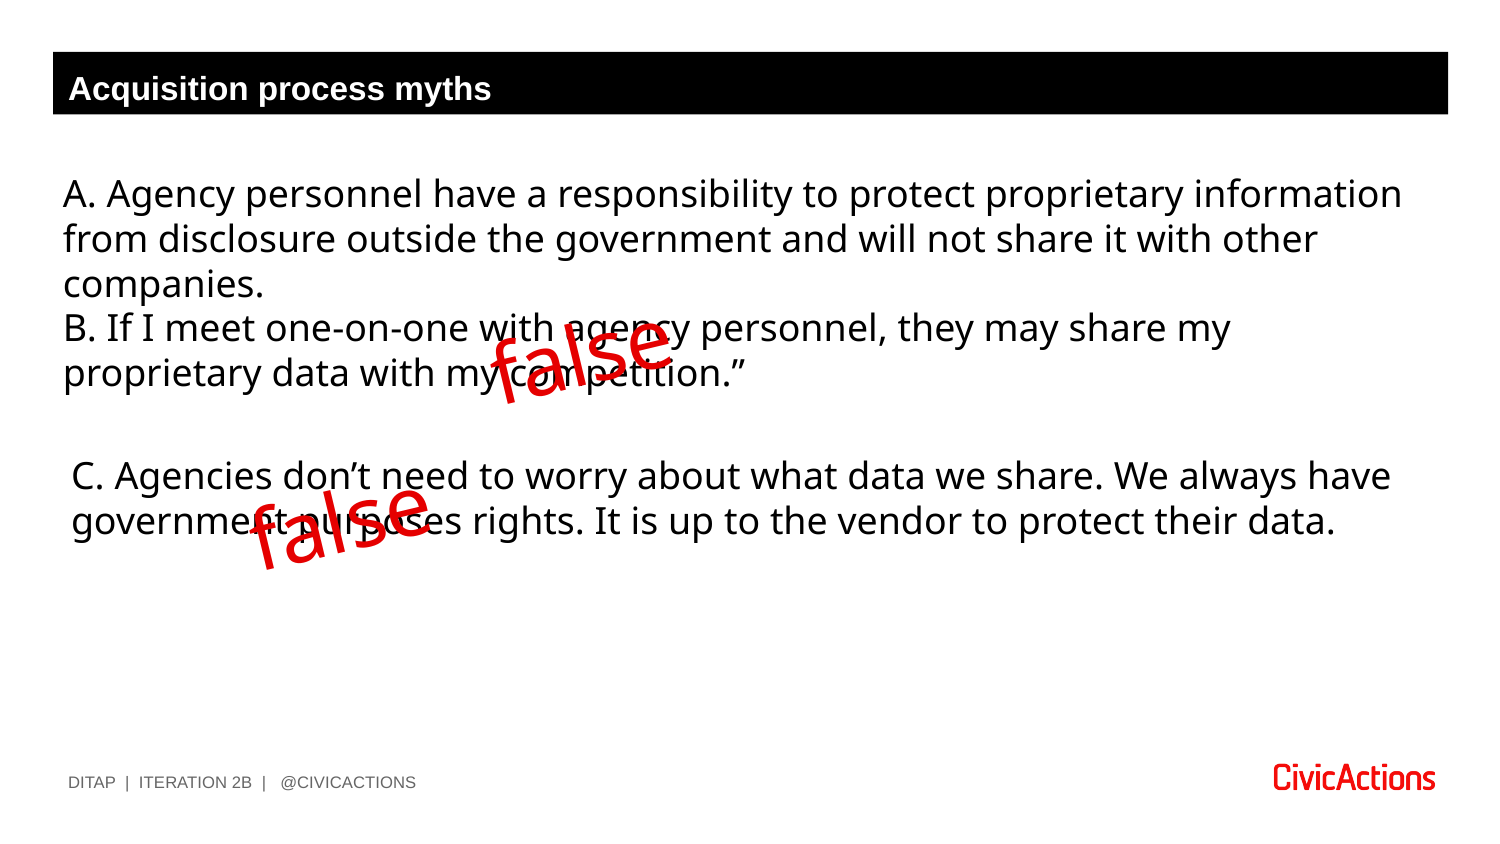

Acquisition process myths
A. Agency personnel have a responsibility to protect proprietary information from disclosure outside the government and will not share it with other companies.
false
# B. If I meet one-on-one with agency personnel, they may share my proprietary data with my competition.”
C. Agencies don’t need to worry about what data we share. We always have government purposes rights. It is up to the vendor to protect their data.
false